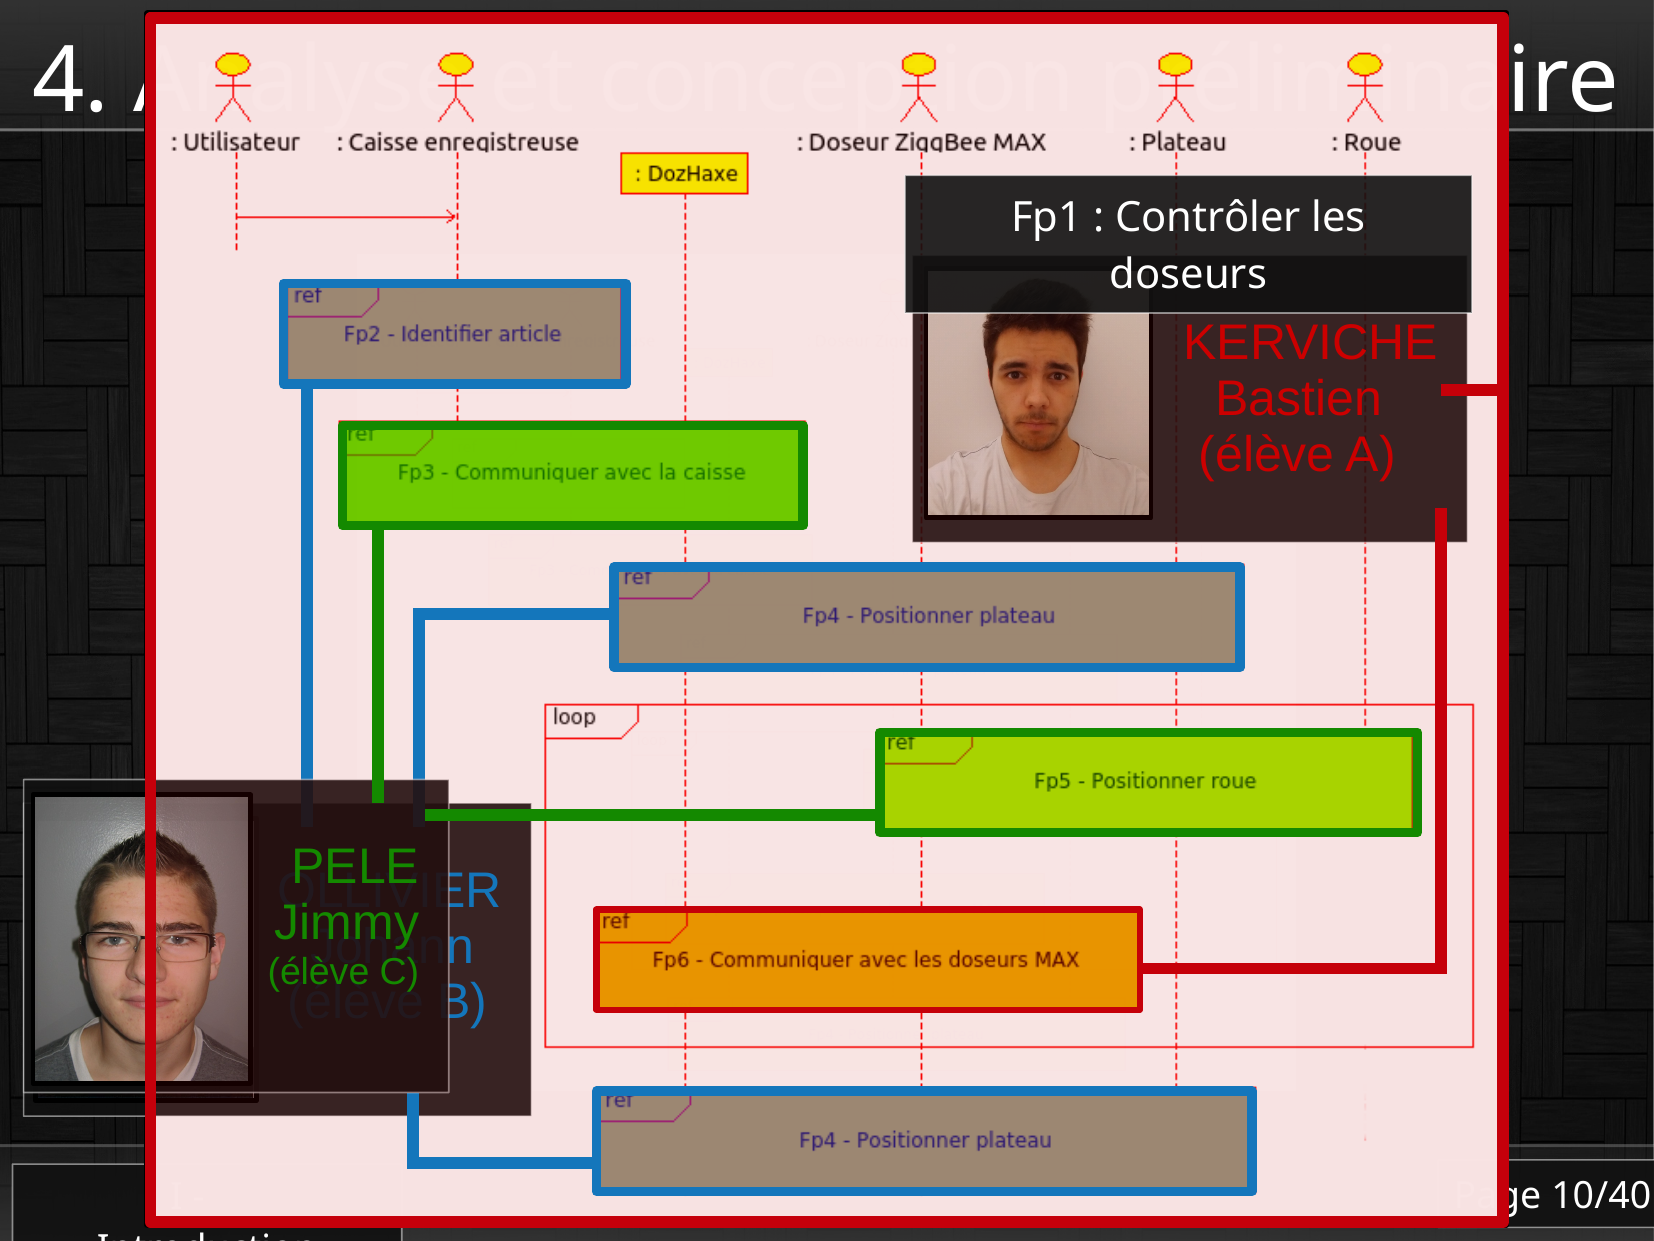

4. Analyse et conception préliminaire
Fp1 : Contrôler les doseurs
KERVICHE
Bastien
(élève A)
PELE
Jimmy
(élève C)
OLLIVIER
Johann
(élève B)
I -	Introduction